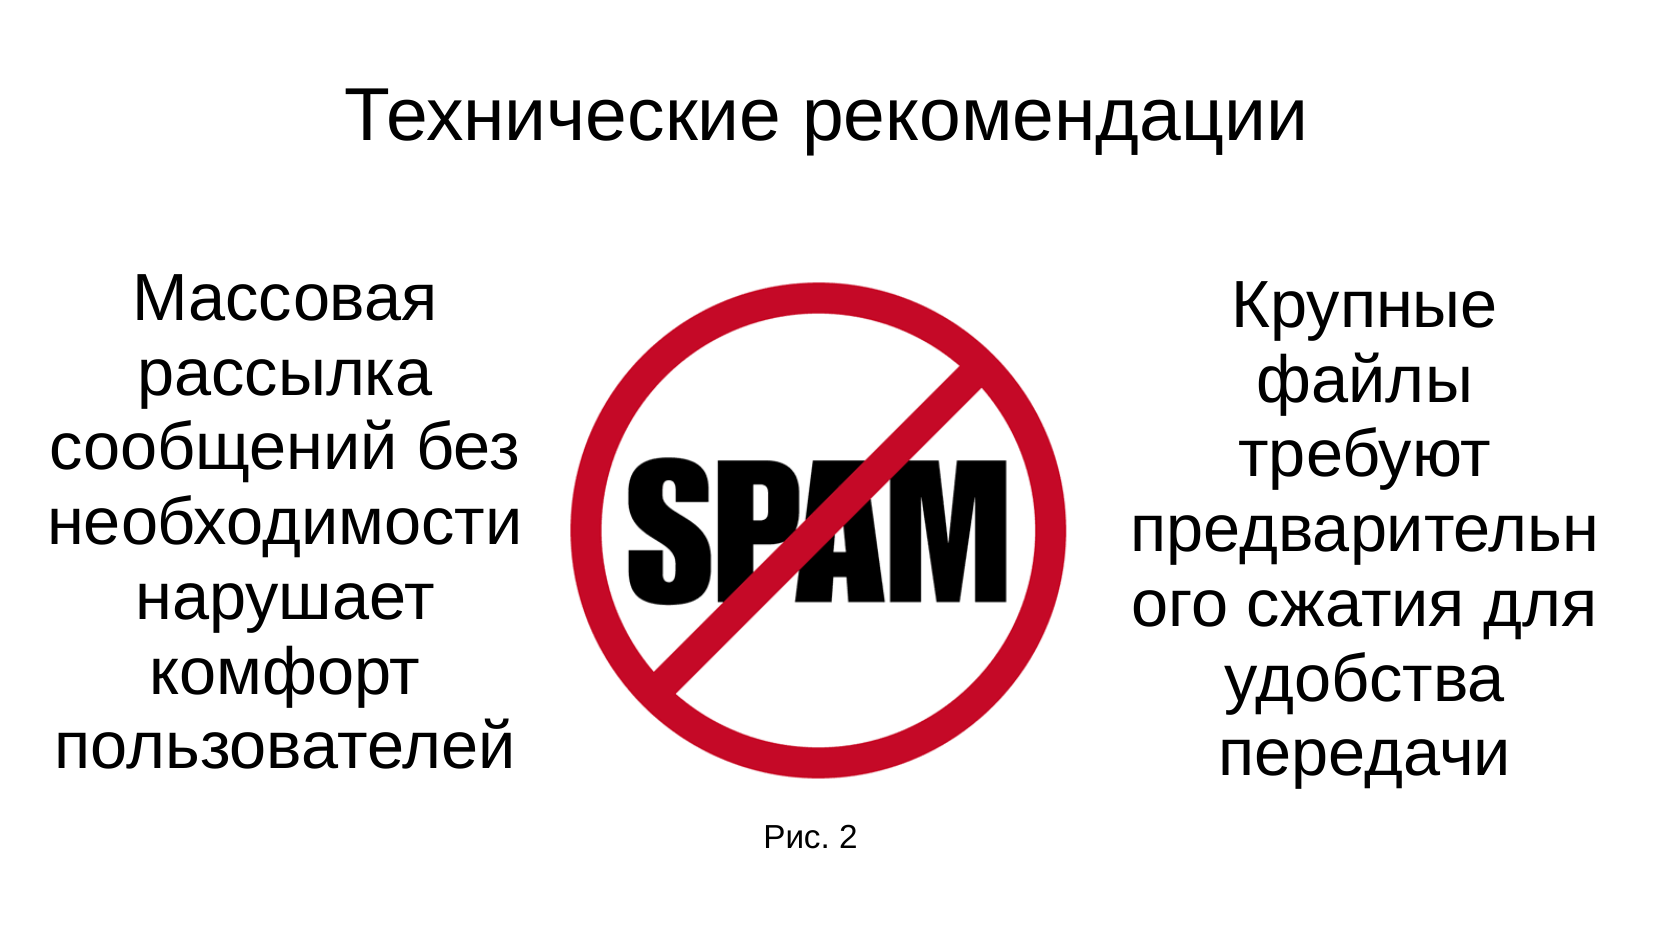

# Технические рекомендации
Массовая рассылка сообщений без необходимости нарушает комфорт пользователей
Крупные файлы требуют предварительного сжатия для удобства передачи
Рис. 2